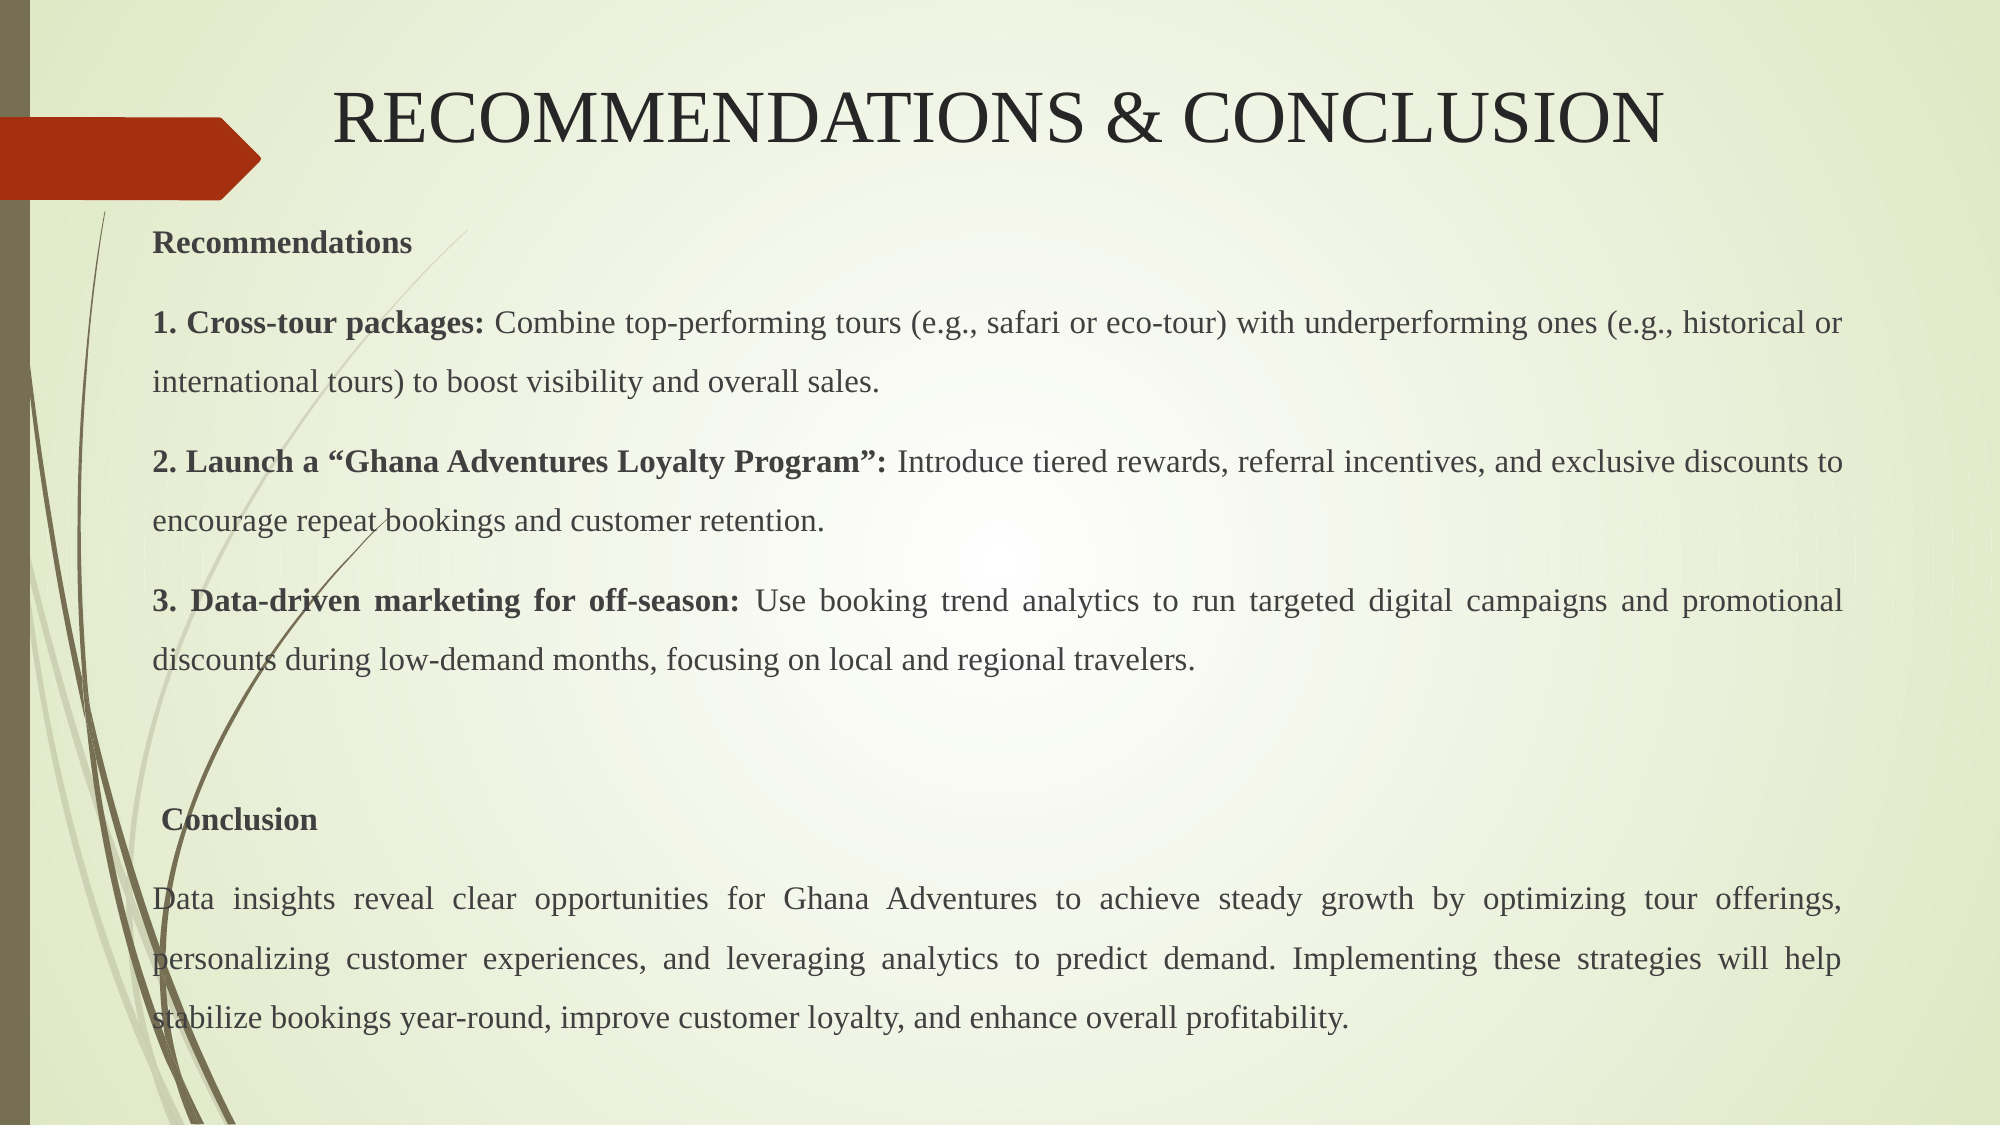

# RECOMMENDATIONS & CONCLUSION
Recommendations
1. Cross-tour packages: Combine top-performing tours (e.g., safari or eco-tour) with underperforming ones (e.g., historical or international tours) to boost visibility and overall sales.
2. Launch a “Ghana Adventures Loyalty Program”: Introduce tiered rewards, referral incentives, and exclusive discounts to encourage repeat bookings and customer retention.
3. Data-driven marketing for off-season: Use booking trend analytics to run targeted digital campaigns and promotional discounts during low-demand months, focusing on local and regional travelers.
 Conclusion
Data insights reveal clear opportunities for Ghana Adventures to achieve steady growth by optimizing tour offerings, personalizing customer experiences, and leveraging analytics to predict demand. Implementing these strategies will help stabilize bookings year-round, improve customer loyalty, and enhance overall profitability.